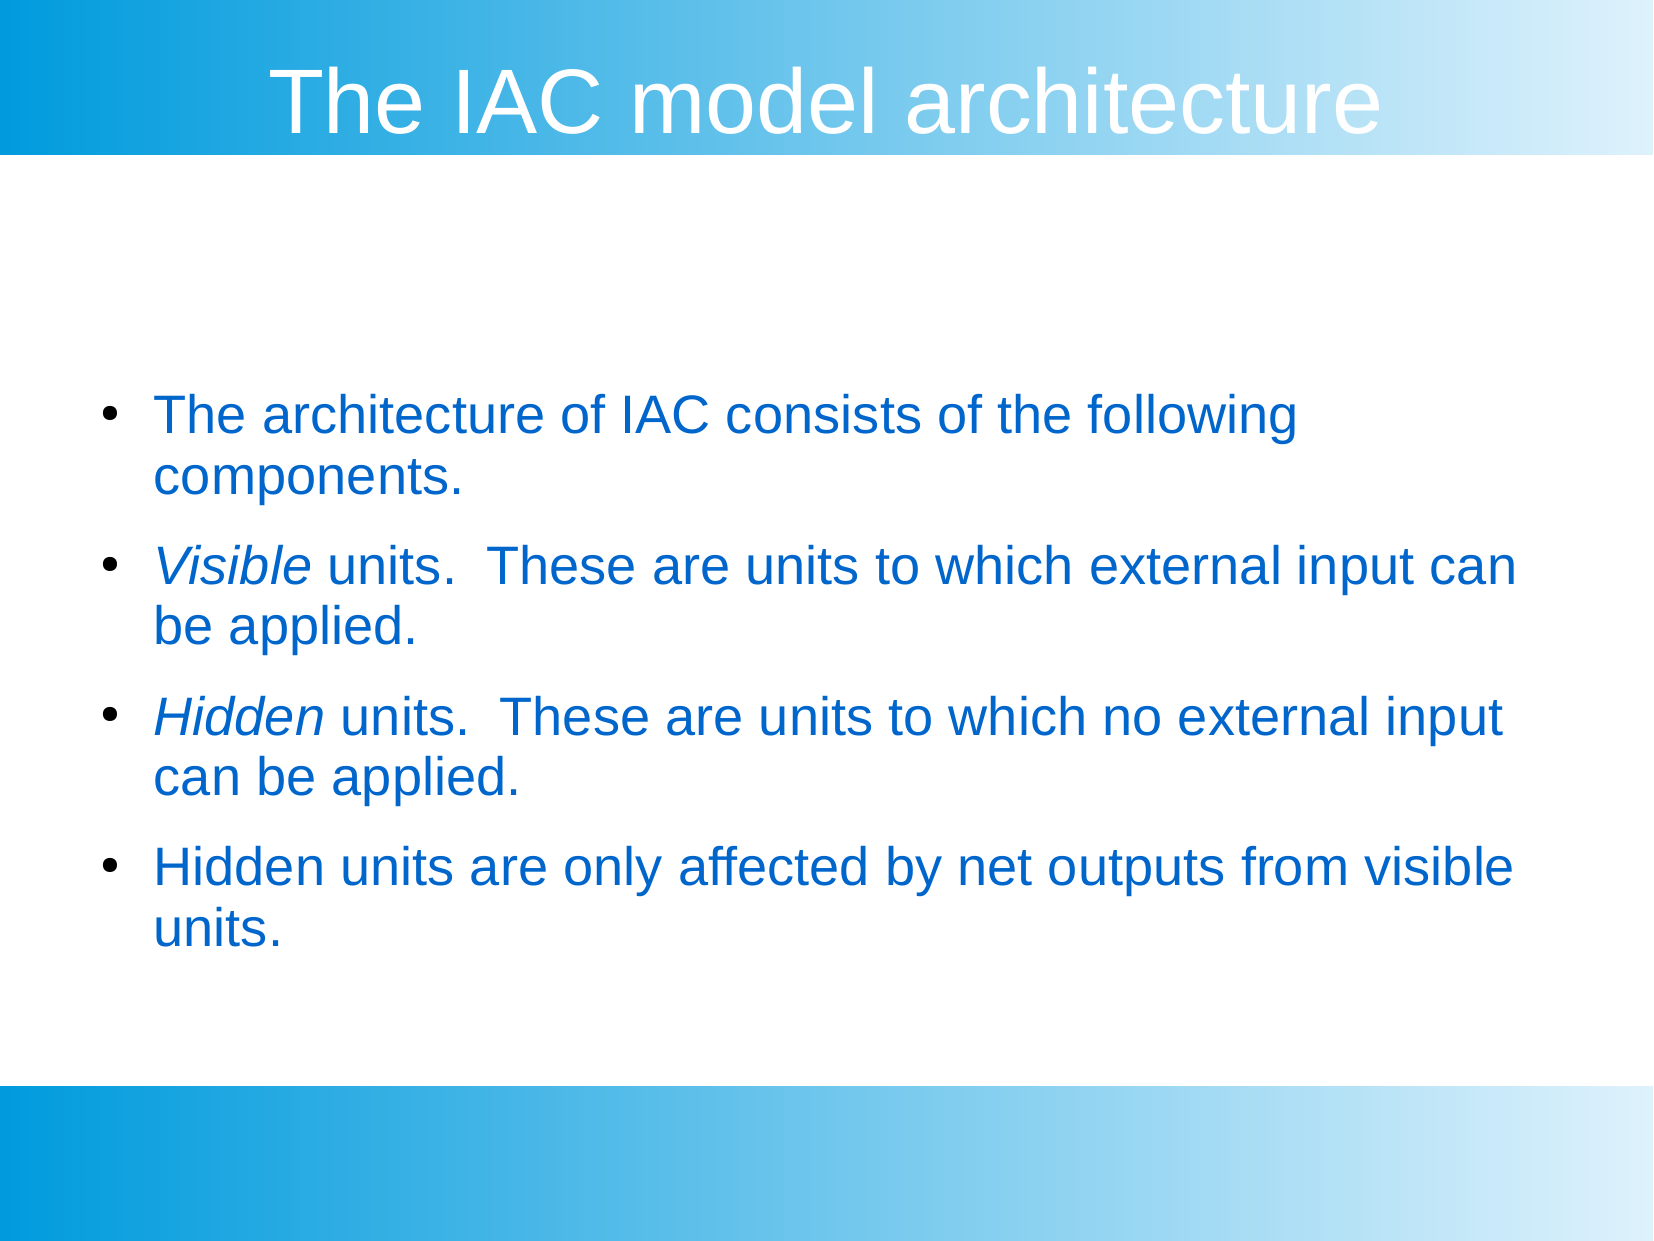

# The IAC model architecture
The architecture of IAC consists of the following components.
Visible units. These are units to which external input can be applied.
Hidden units. These are units to which no external input can be applied.
Hidden units are only affected by net outputs from visible units.